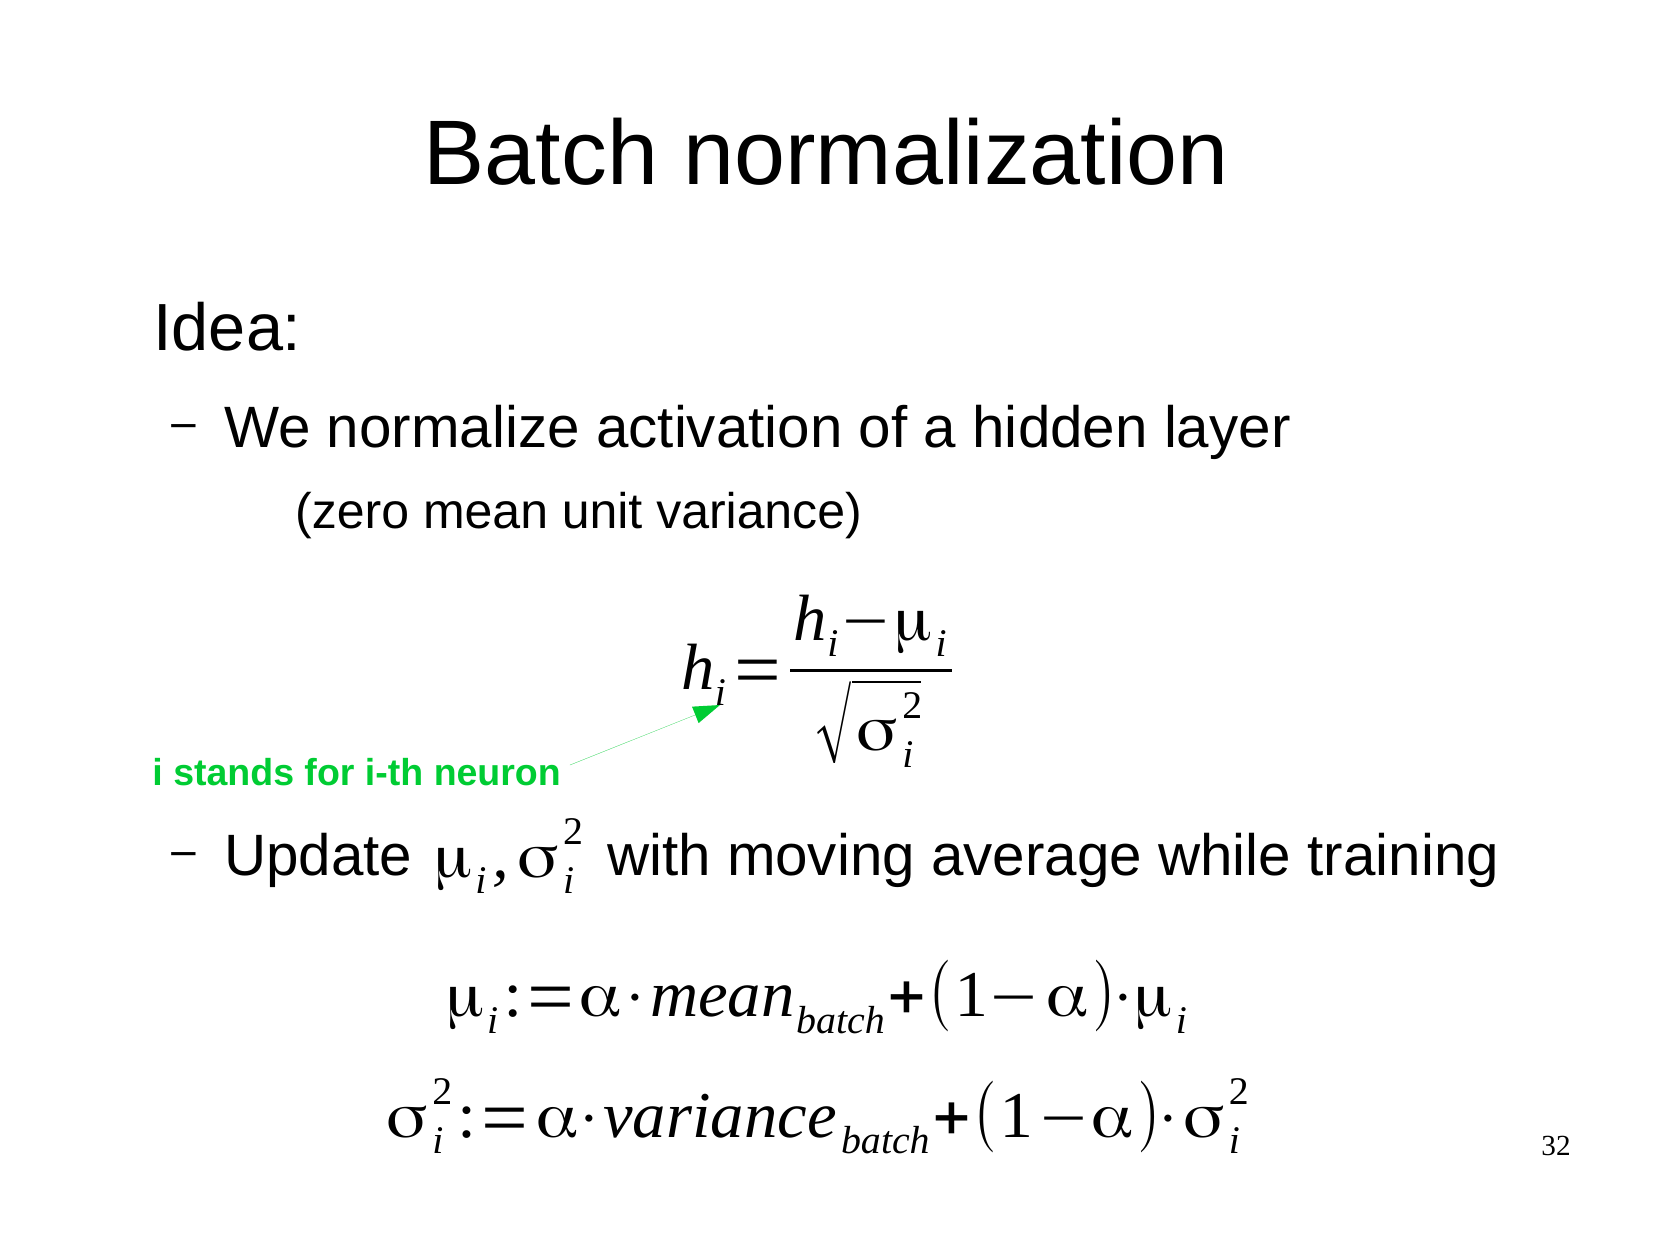

# Batch normalization
Idea:
We normalize activation of a hidden layer
(zero mean unit variance)
Update with moving average while training
i stands for i-th neuron
32